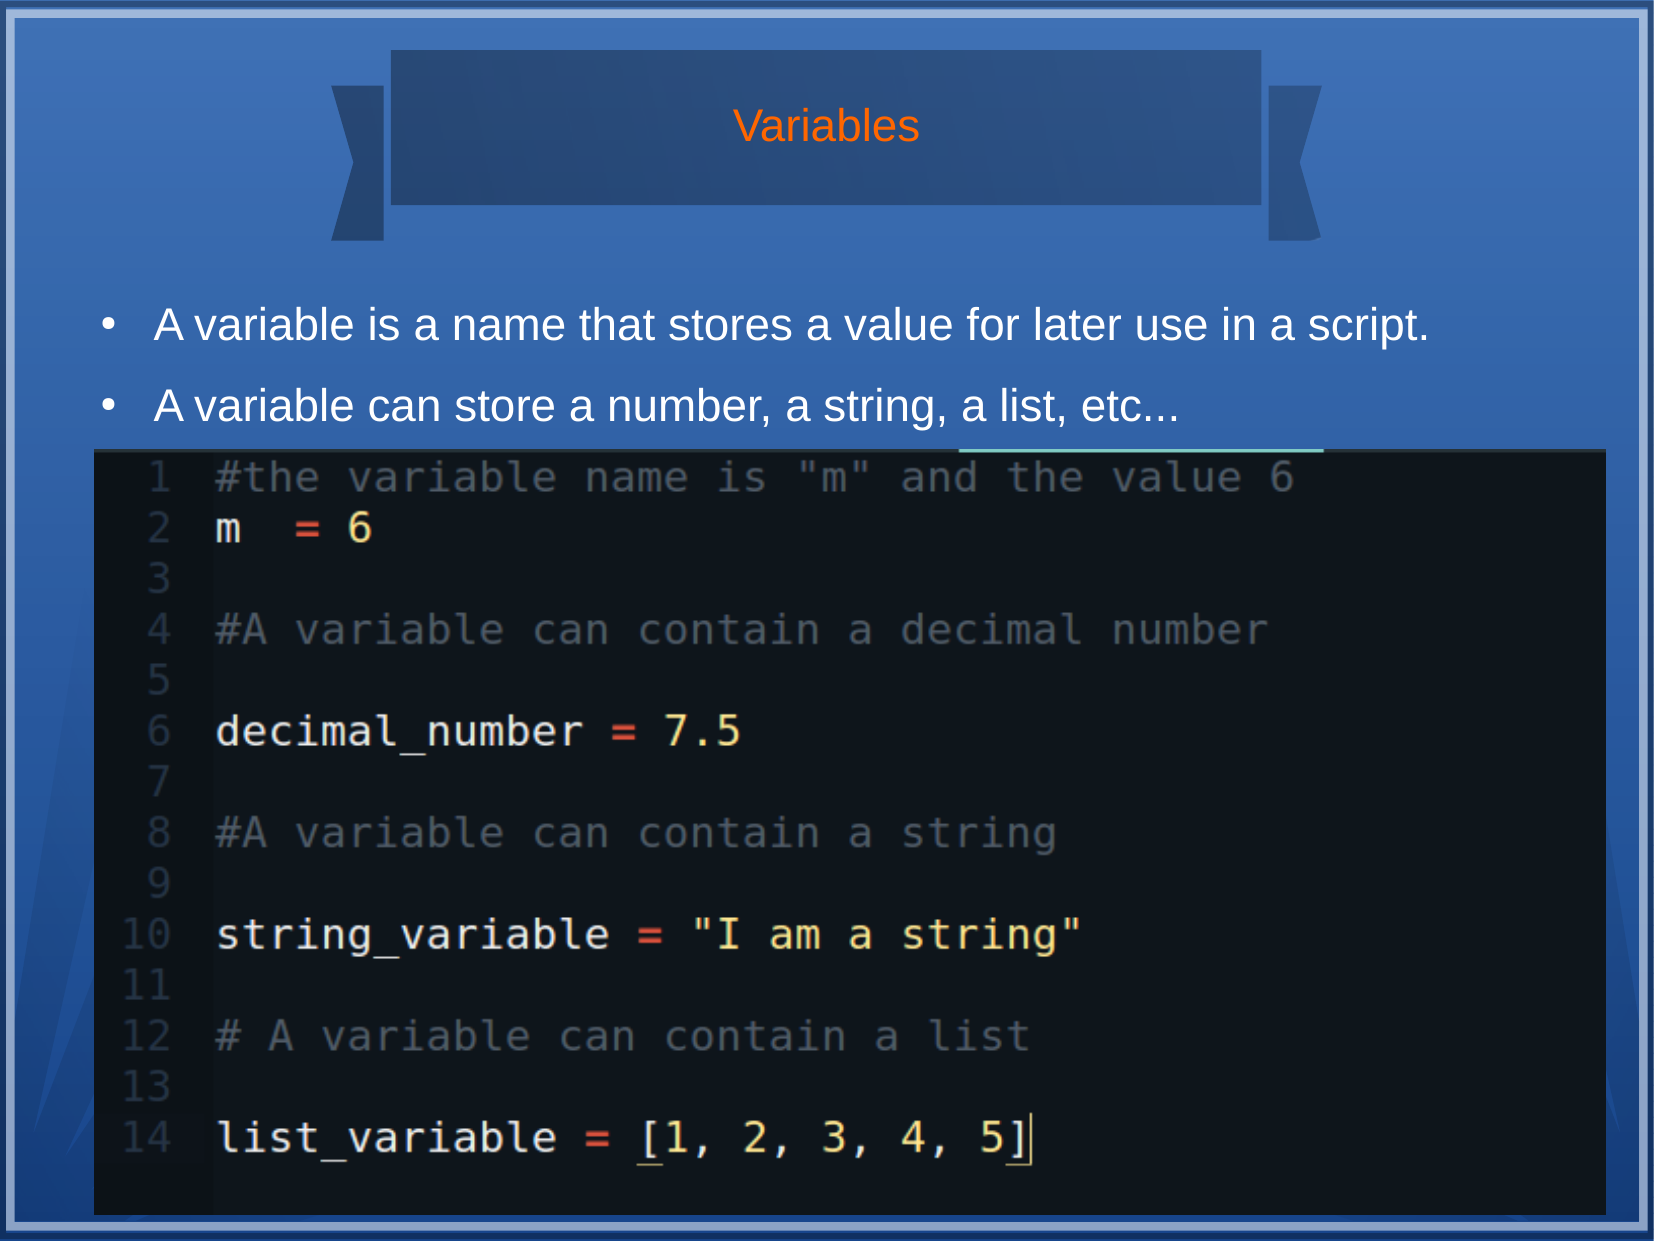

# Variables
A variable is a name that stores a value for later use in a script.
A variable can store a number, a string, a list, etc...